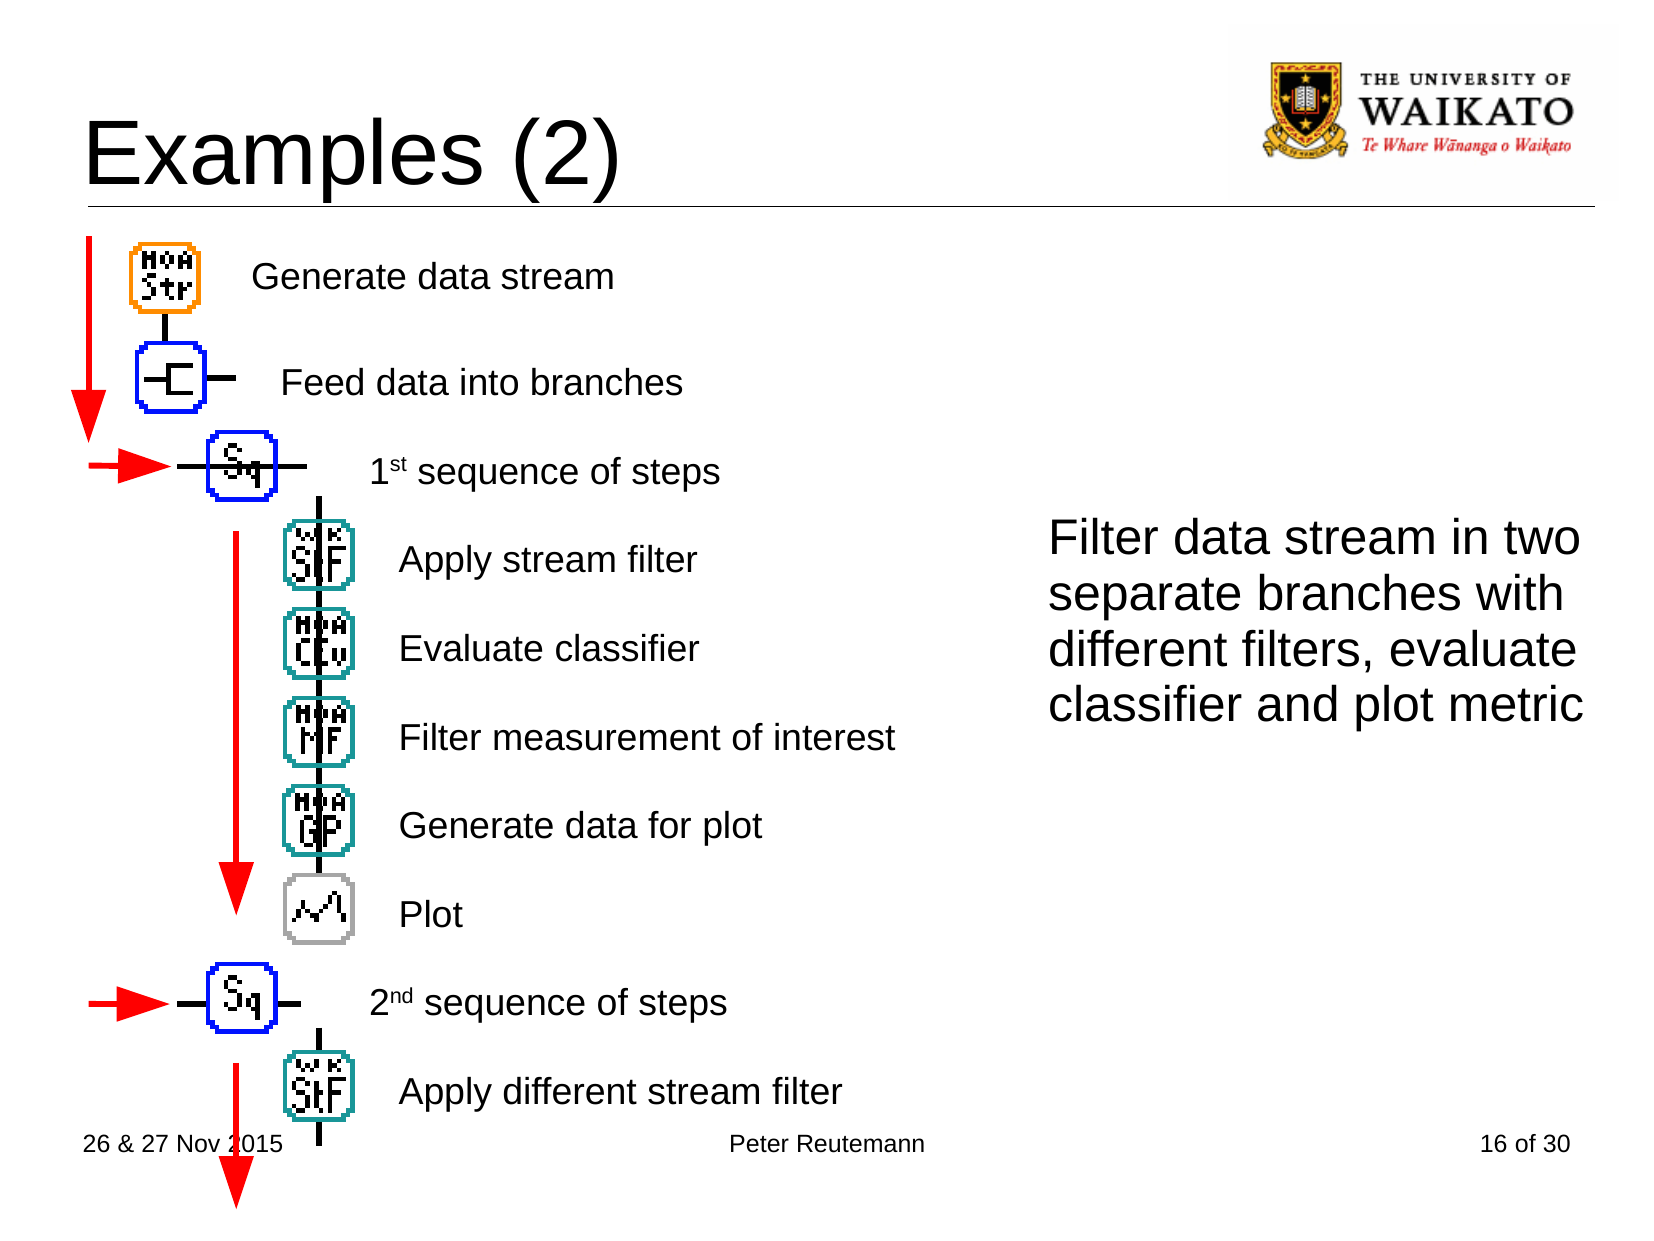

# Examples (2)
Generate data stream
Feed data into branches
1st sequence of steps
Filter data stream in two separate branches with different filters, evaluate classifier and plot metric
Apply stream filter
Evaluate classifier
Filter measurement of interest
Generate data for plot
Plot
2nd sequence of steps
Apply different stream filter
26 & 27 Nov 2015
Peter Reutemann
16